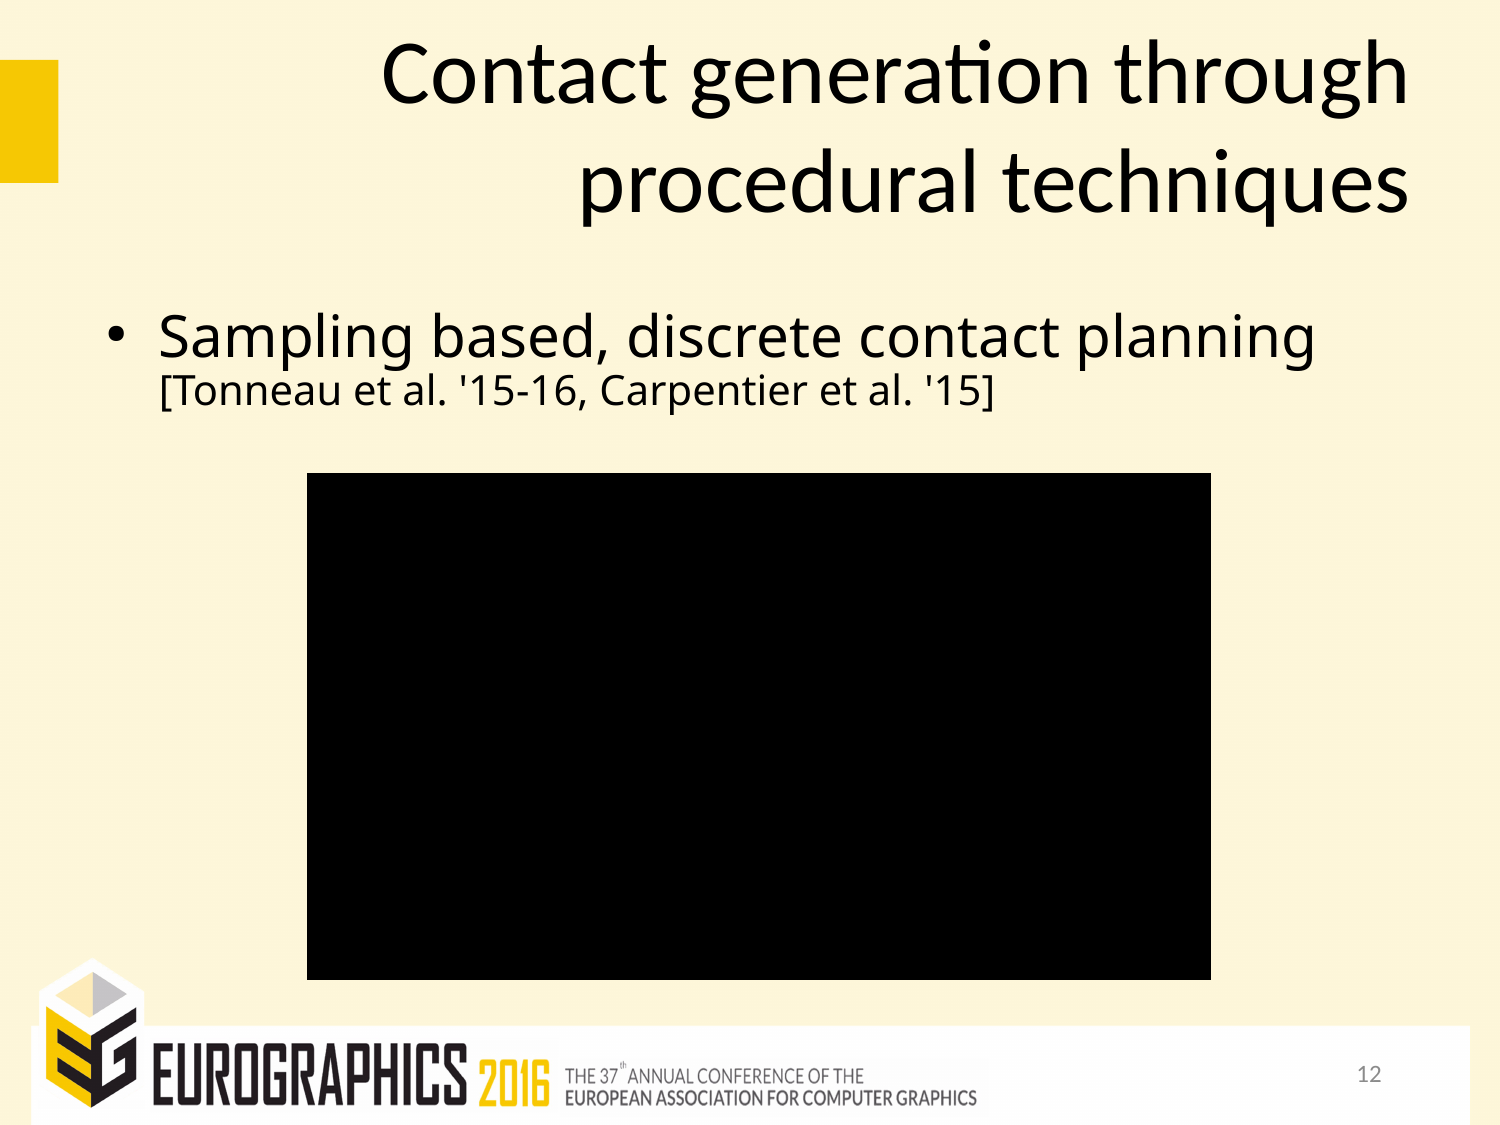

# Contact generation through procedural techniques
Sampling based, discrete contact planning [Tonneau et al. '15-16, Carpentier et al. '15]